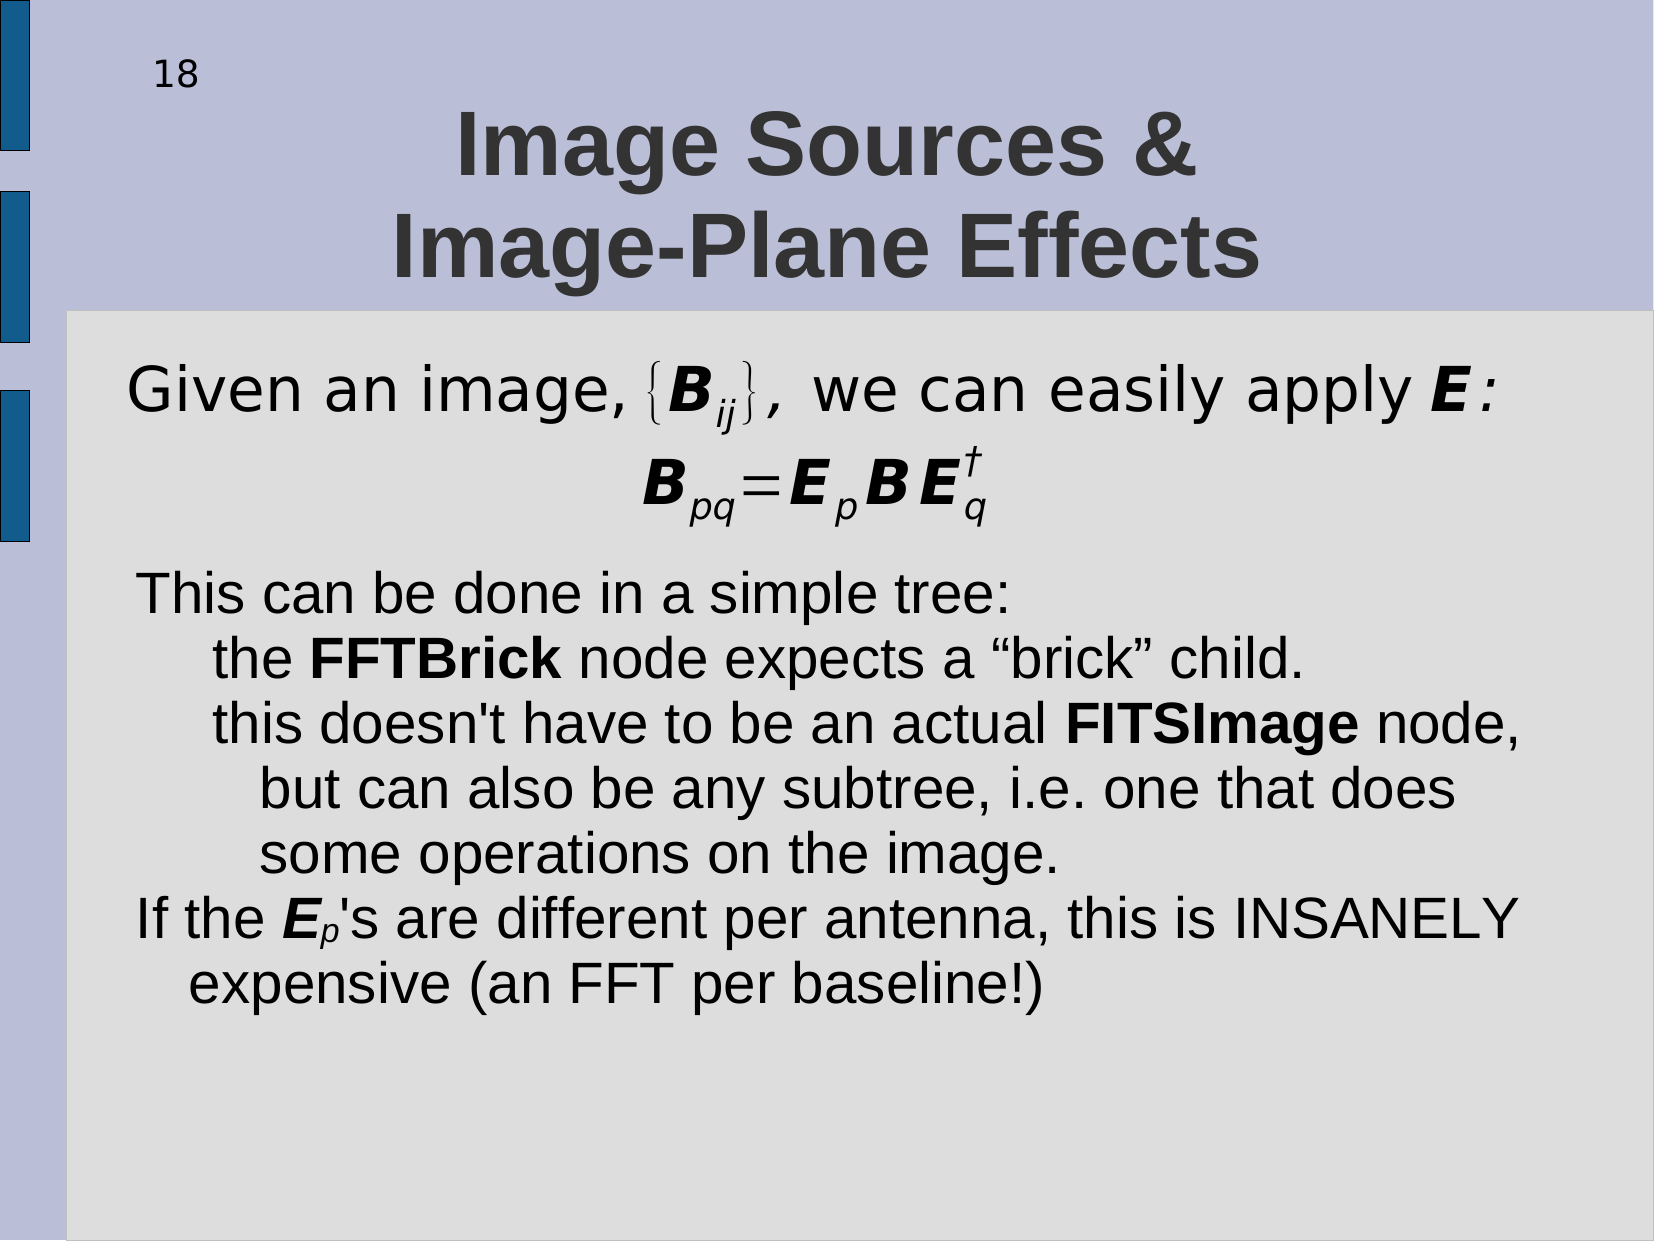

# Image Sources & Image-Plane Effects
This can be done in a simple tree:
the FFTBrick node expects a “brick” child.
this doesn't have to be an actual FITSImage node, but can also be any subtree, i.e. one that does some operations on the image.
If the Ep's are different per antenna, this is INSANELY expensive (an FFT per baseline!)